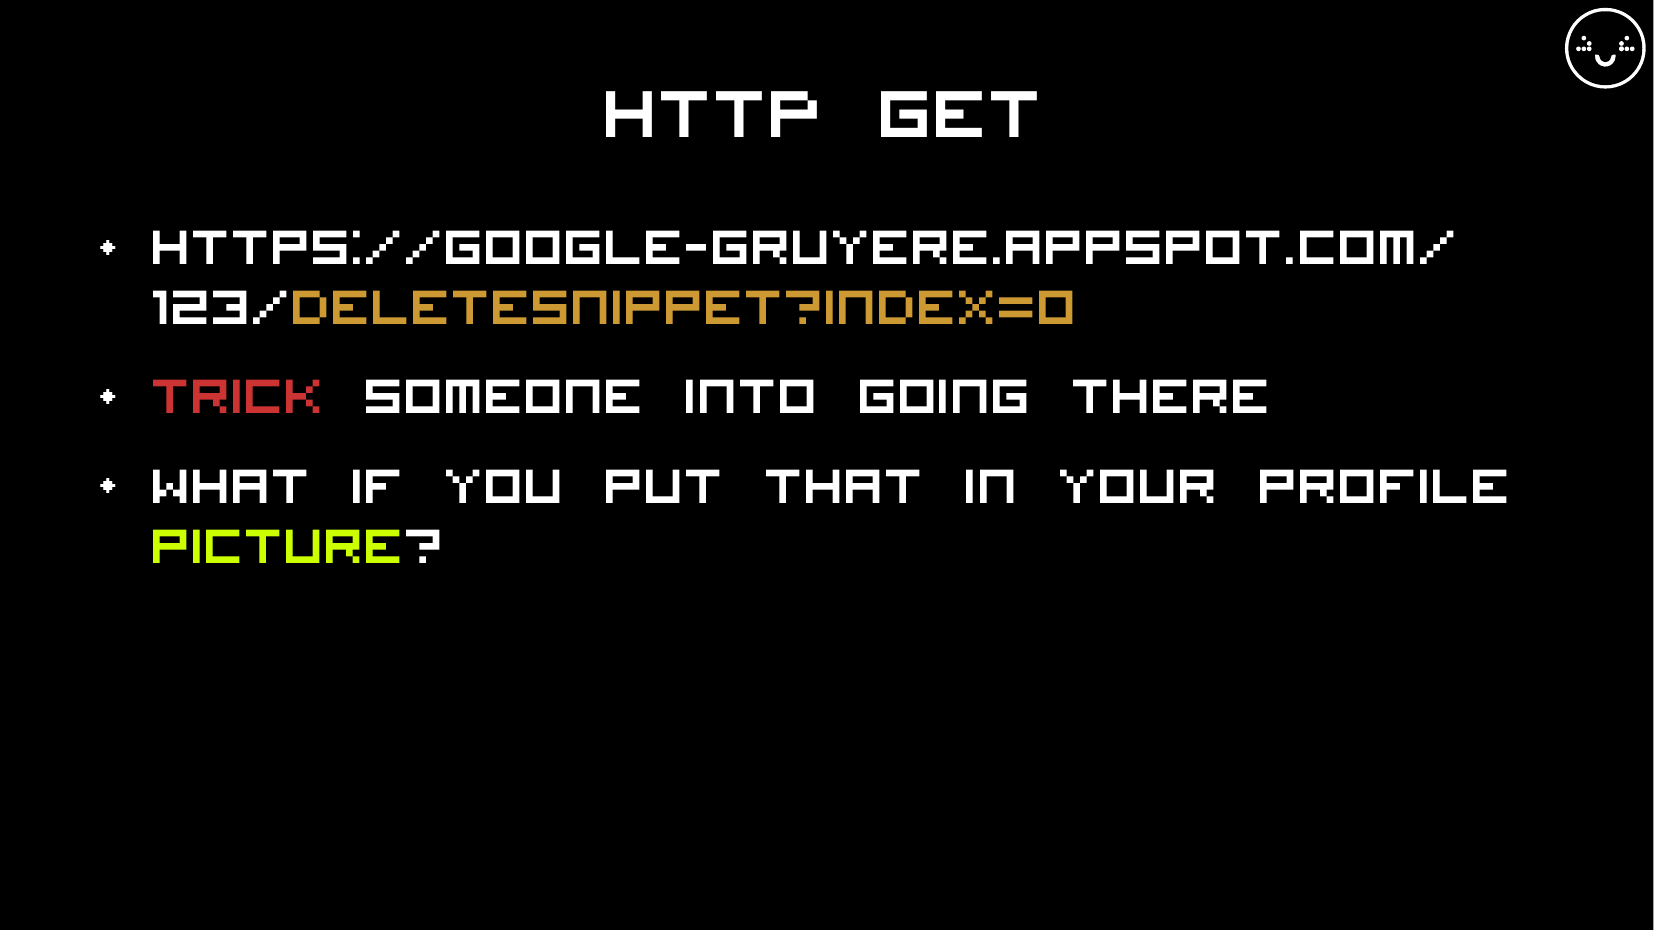

# HTTP GET
https://google-gruyere.appspot.com/123/deletesnippet?index=0
Trick someone into going there
What if you put that in your profile picture?